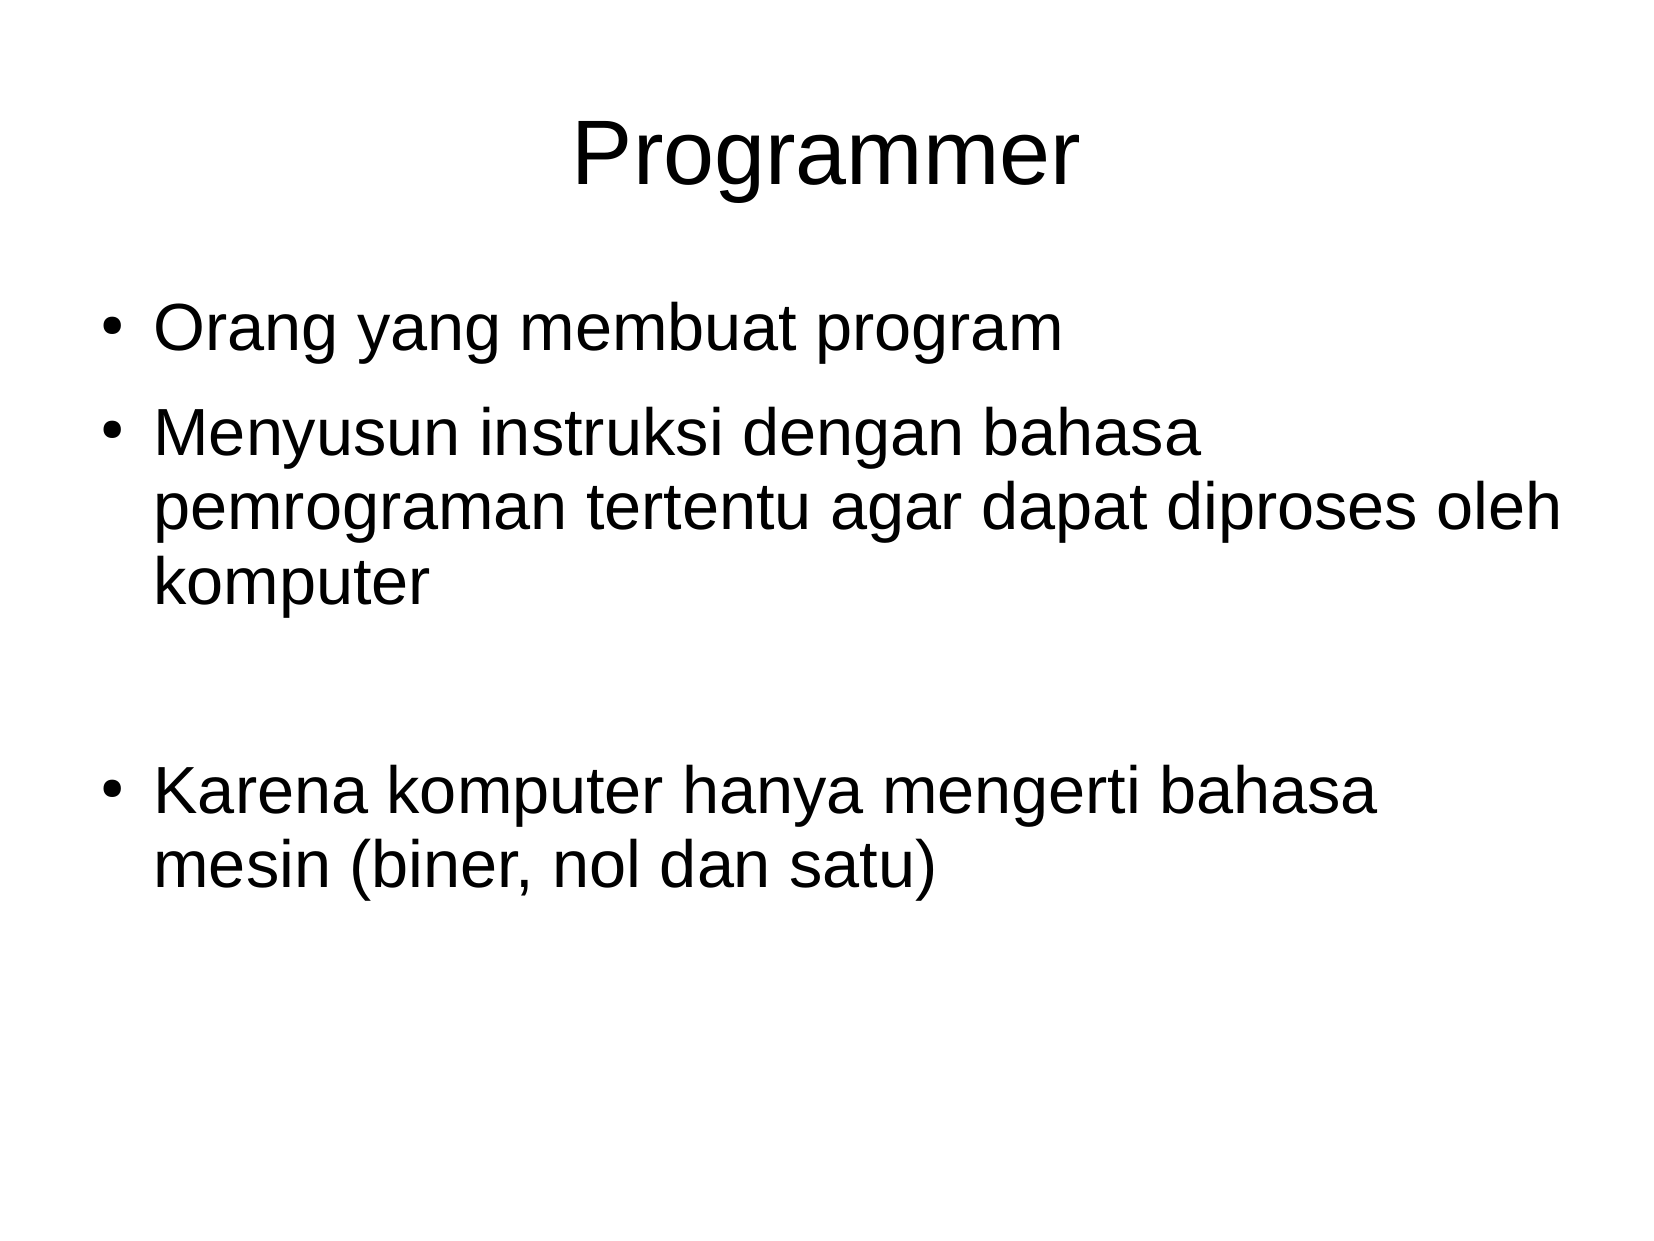

# Programmer
Orang yang membuat program
Menyusun instruksi dengan bahasa pemrograman tertentu agar dapat diproses oleh komputer
Karena komputer hanya mengerti bahasa mesin (biner, nol dan satu)